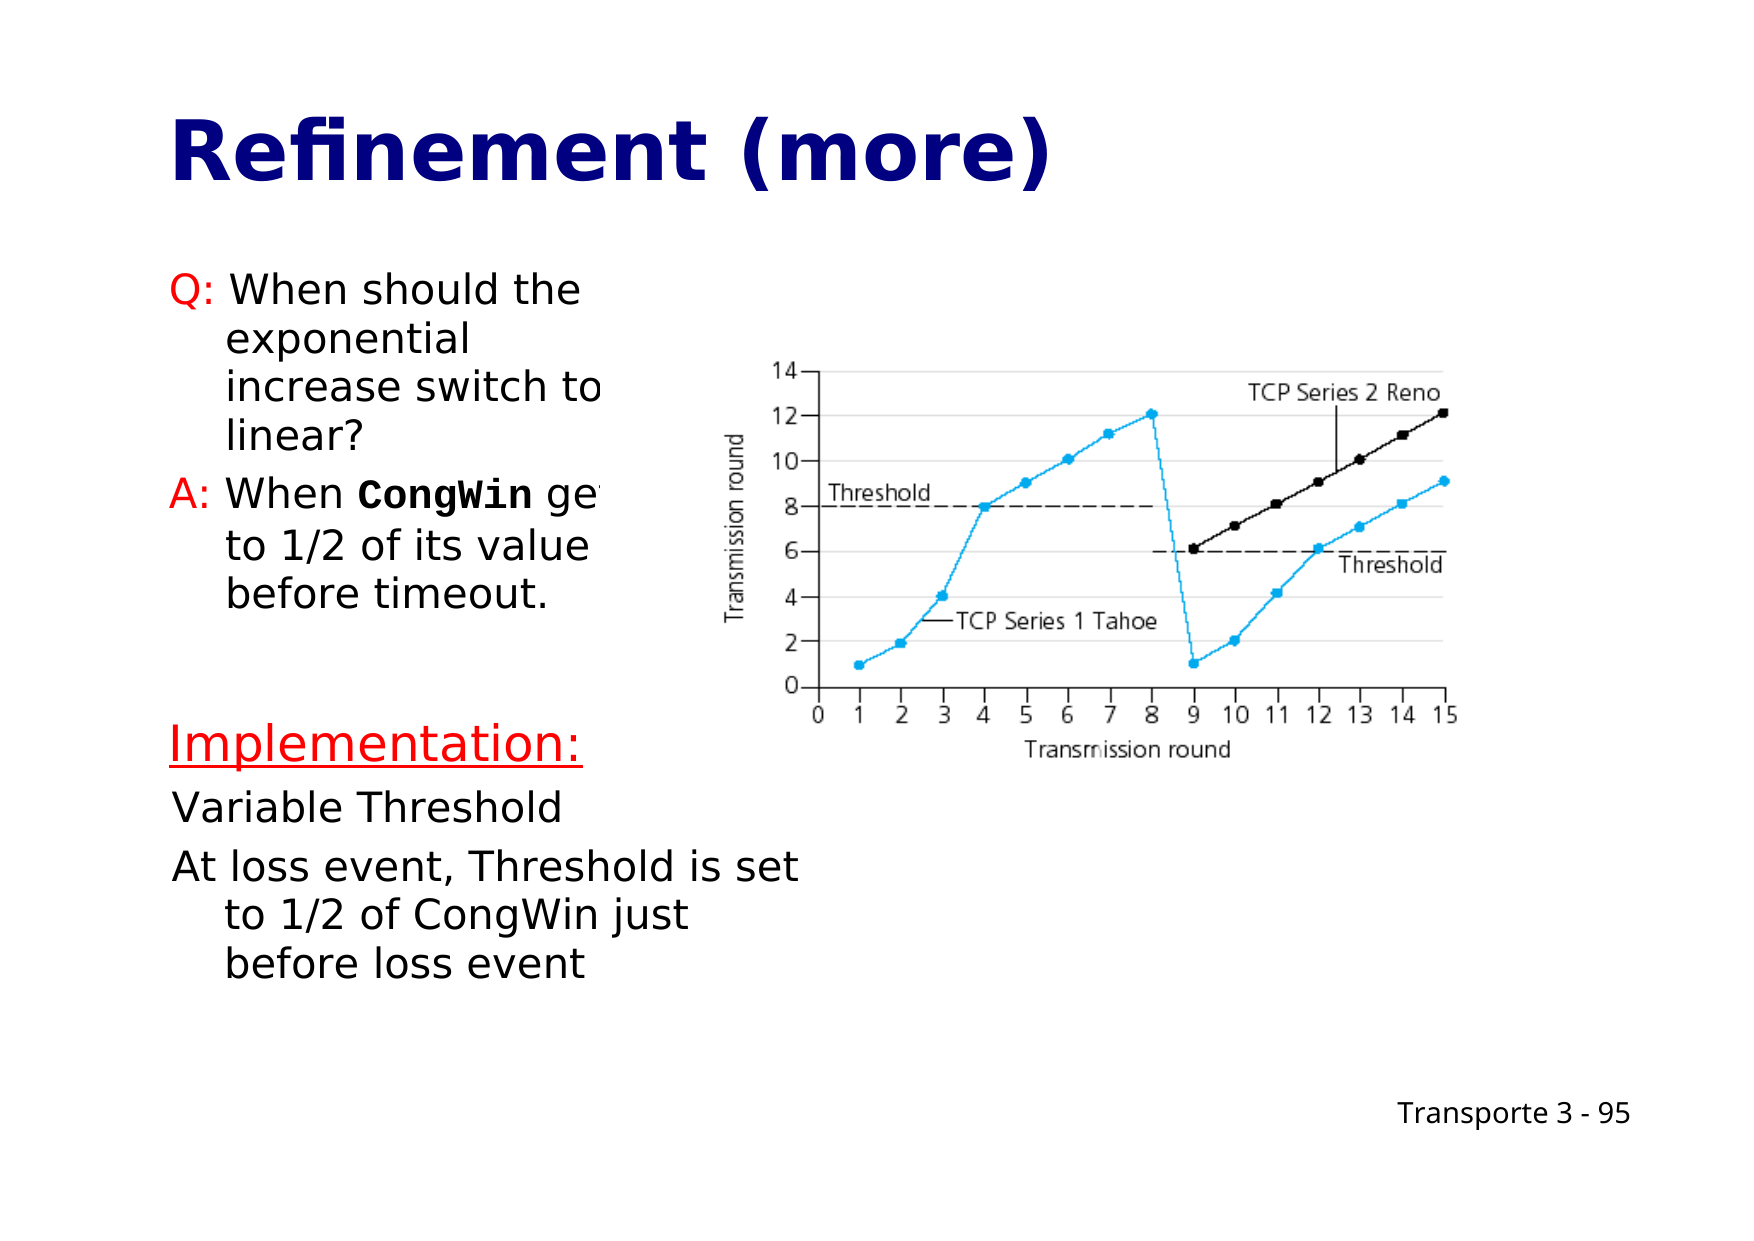

# Refinement (more)
Q: When should the exponential increase switch to linear?
A: When CongWin gets to 1/2 of its value before timeout.
Implementation:
Variable Threshold
At loss event, Threshold is set to 1/2 of CongWin just before loss event